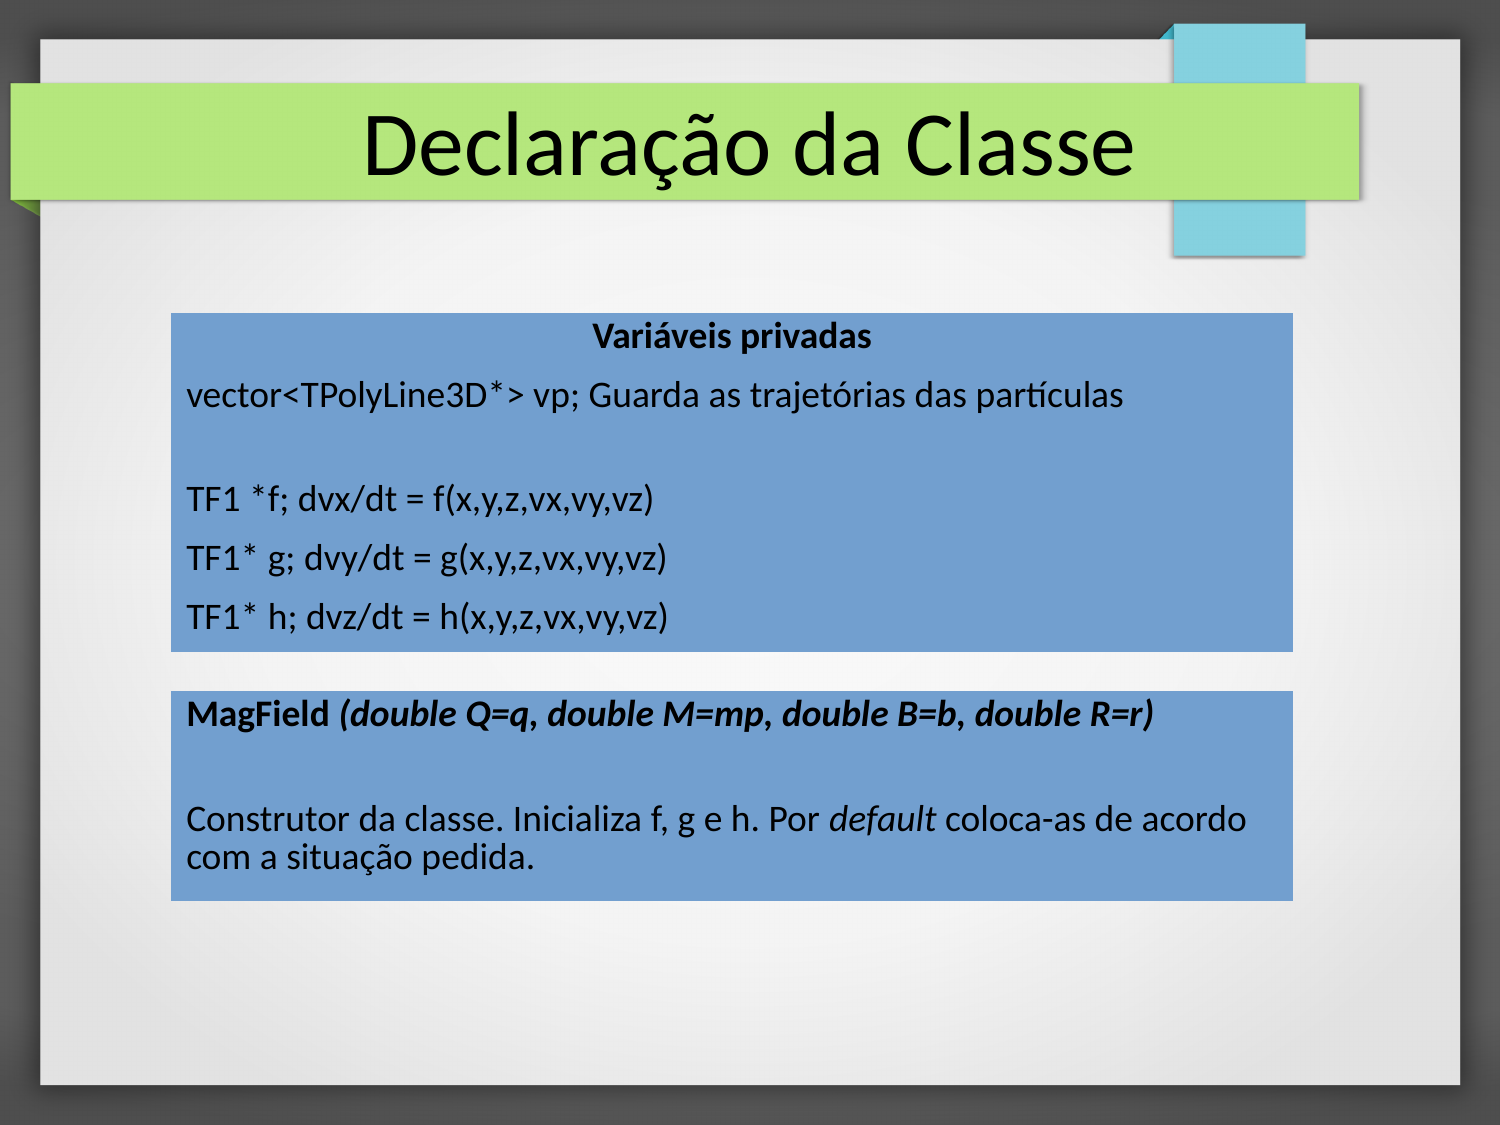

Declaração da Classe
| Variáveis privadas |
| --- |
| vector<TPolyLine3D\*> vp; Guarda as trajetórias das partículas |
| TF1 \*f; dvx/dt = f(x,y,z,vx,vy,vz) |
| TF1\* g; dvy/dt = g(x,y,z,vx,vy,vz) |
| TF1\* h; dvz/dt = h(x,y,z,vx,vy,vz) |
| MagField (double Q=q, double M=mp, double B=b, double R=r) |
| --- |
| Construtor da classe. Inicializa f, g e h. Por default coloca-as de acordo com a situação pedida. |